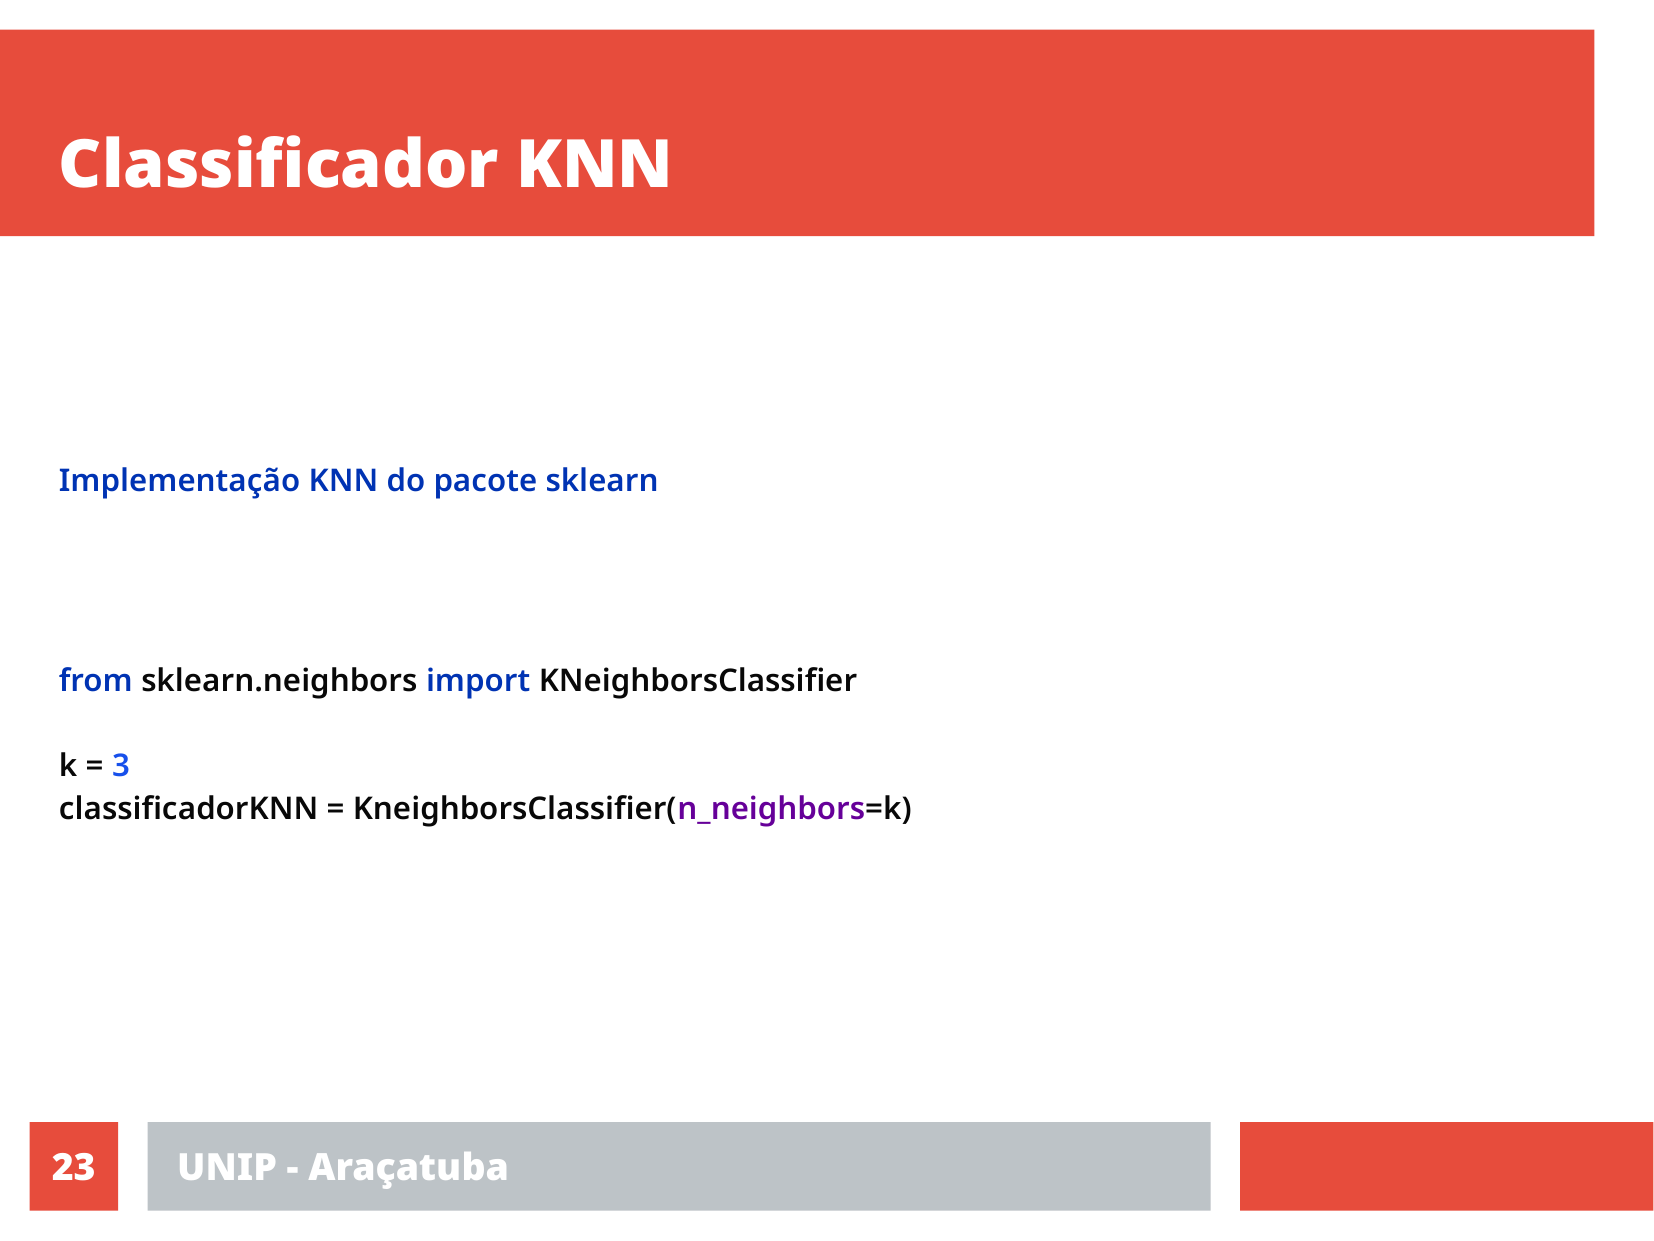

# Classificador KNN
Implementação KNN do pacote sklearn
from sklearn.neighbors import KNeighborsClassifier
k = 3
classificadorKNN = KneighborsClassifier(n_neighbors=k)
23
UNIP - Araçatuba